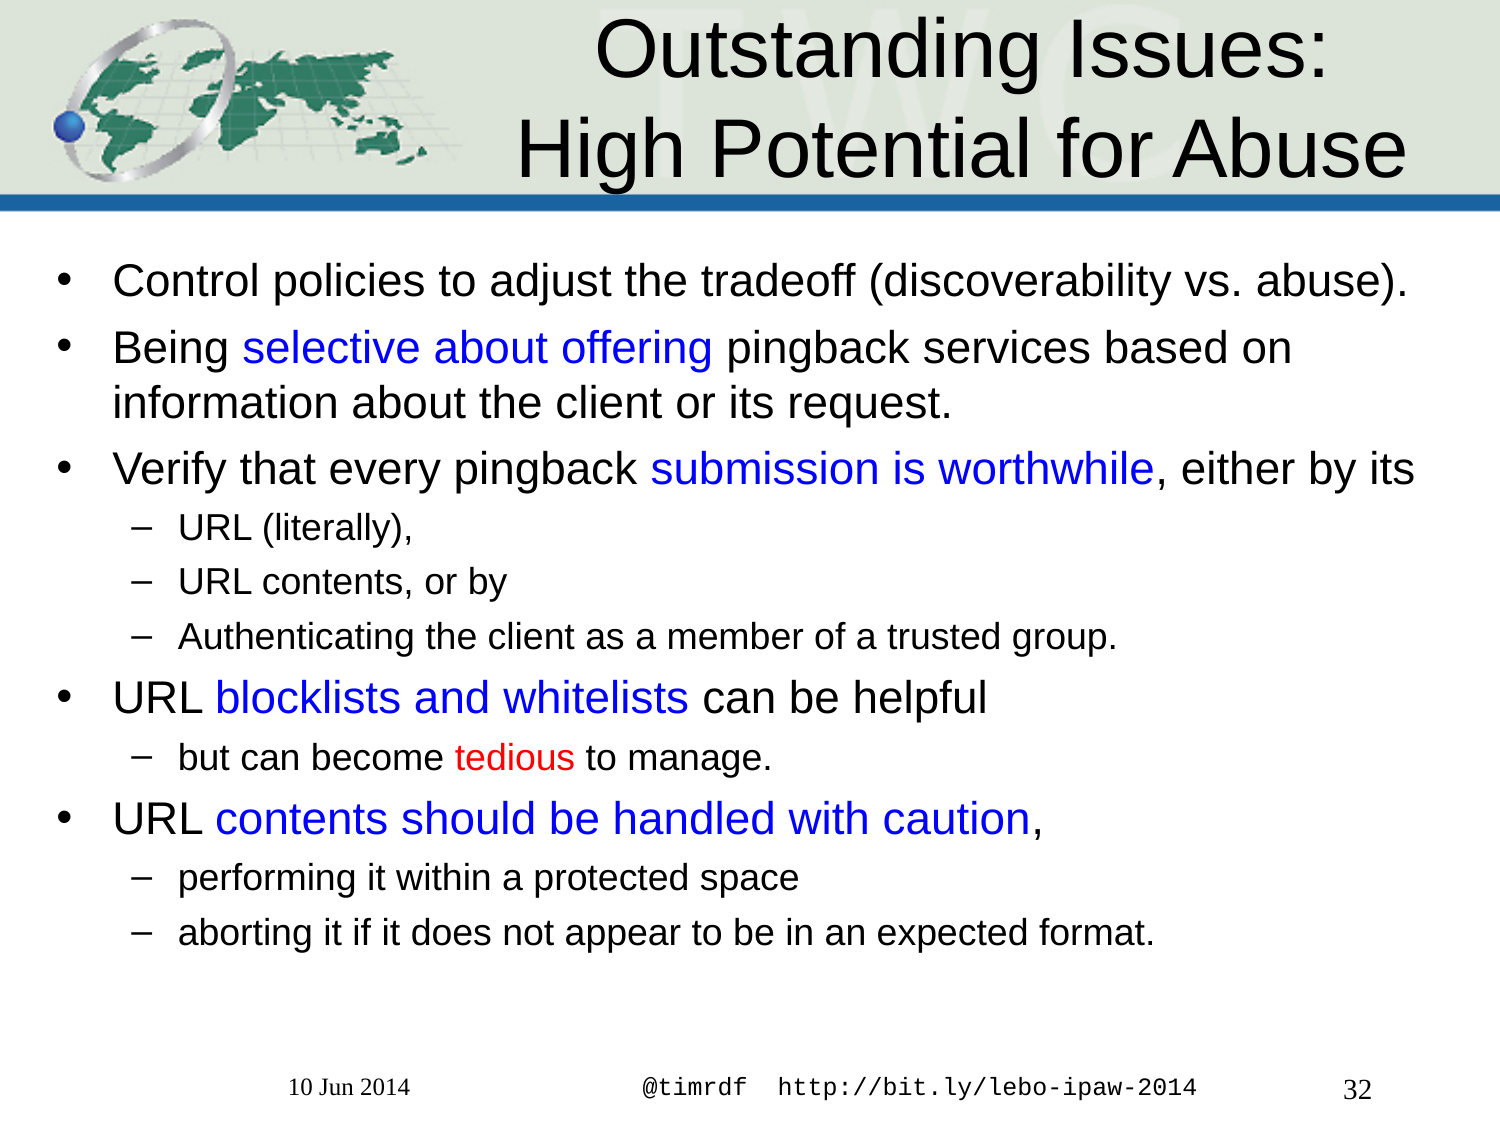

# Outstanding Issues: High Potential for Abuse
Control policies to adjust the tradeoff (discoverability vs. abuse).
Being selective about offering pingback services based on information about the client or its request.
Verify that every pingback submission is worthwhile, either by its
URL (literally),
URL contents, or by
Authenticating the client as a member of a trusted group.
URL blocklists and whitelists can be helpful
but can become tedious to manage.
URL contents should be handled with caution,
performing it within a protected space
aborting it if it does not appear to be in an expected format.
10 Jun 2014
@timrdf http://bit.ly/lebo-ipaw-2014
32